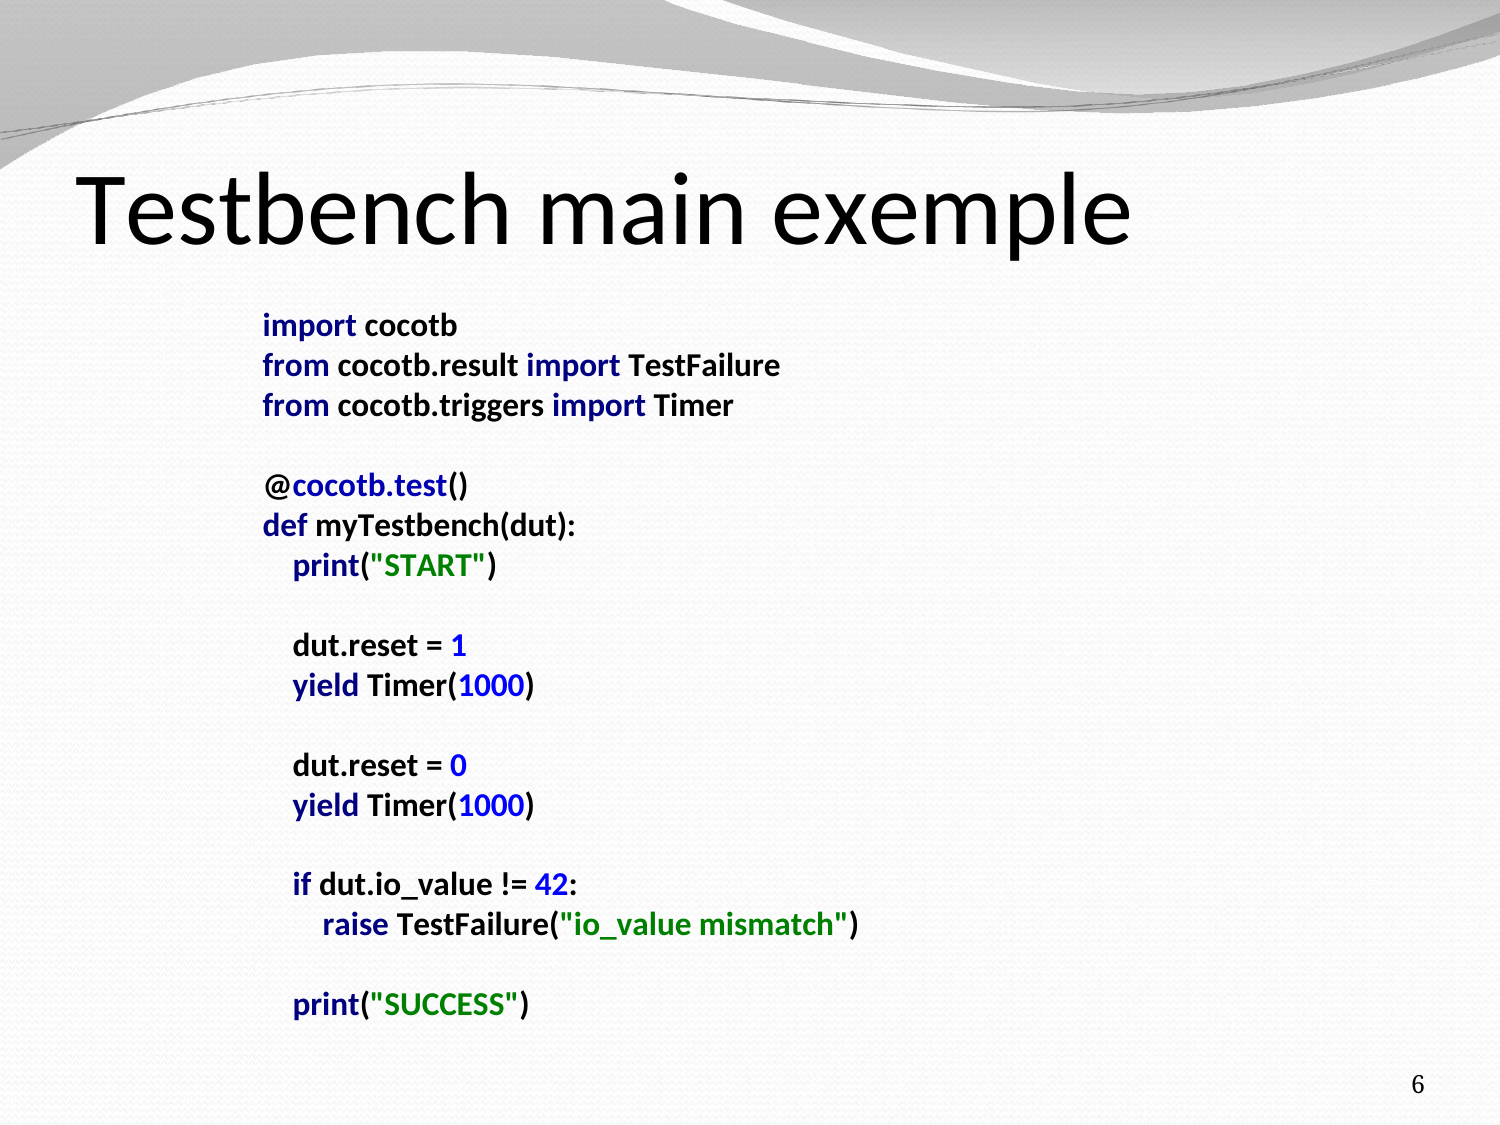

# Testbench main exemple
import cocotb
from cocotb.result import TestFailure
from cocotb.triggers import Timer
@cocotb.test()
def myTestbench(dut):
 print("START")
 dut.reset = 1
 yield Timer(1000)
 dut.reset = 0
 yield Timer(1000)
 if dut.io_value != 42:
 raise TestFailure("io_value mismatch")
 print("SUCCESS")